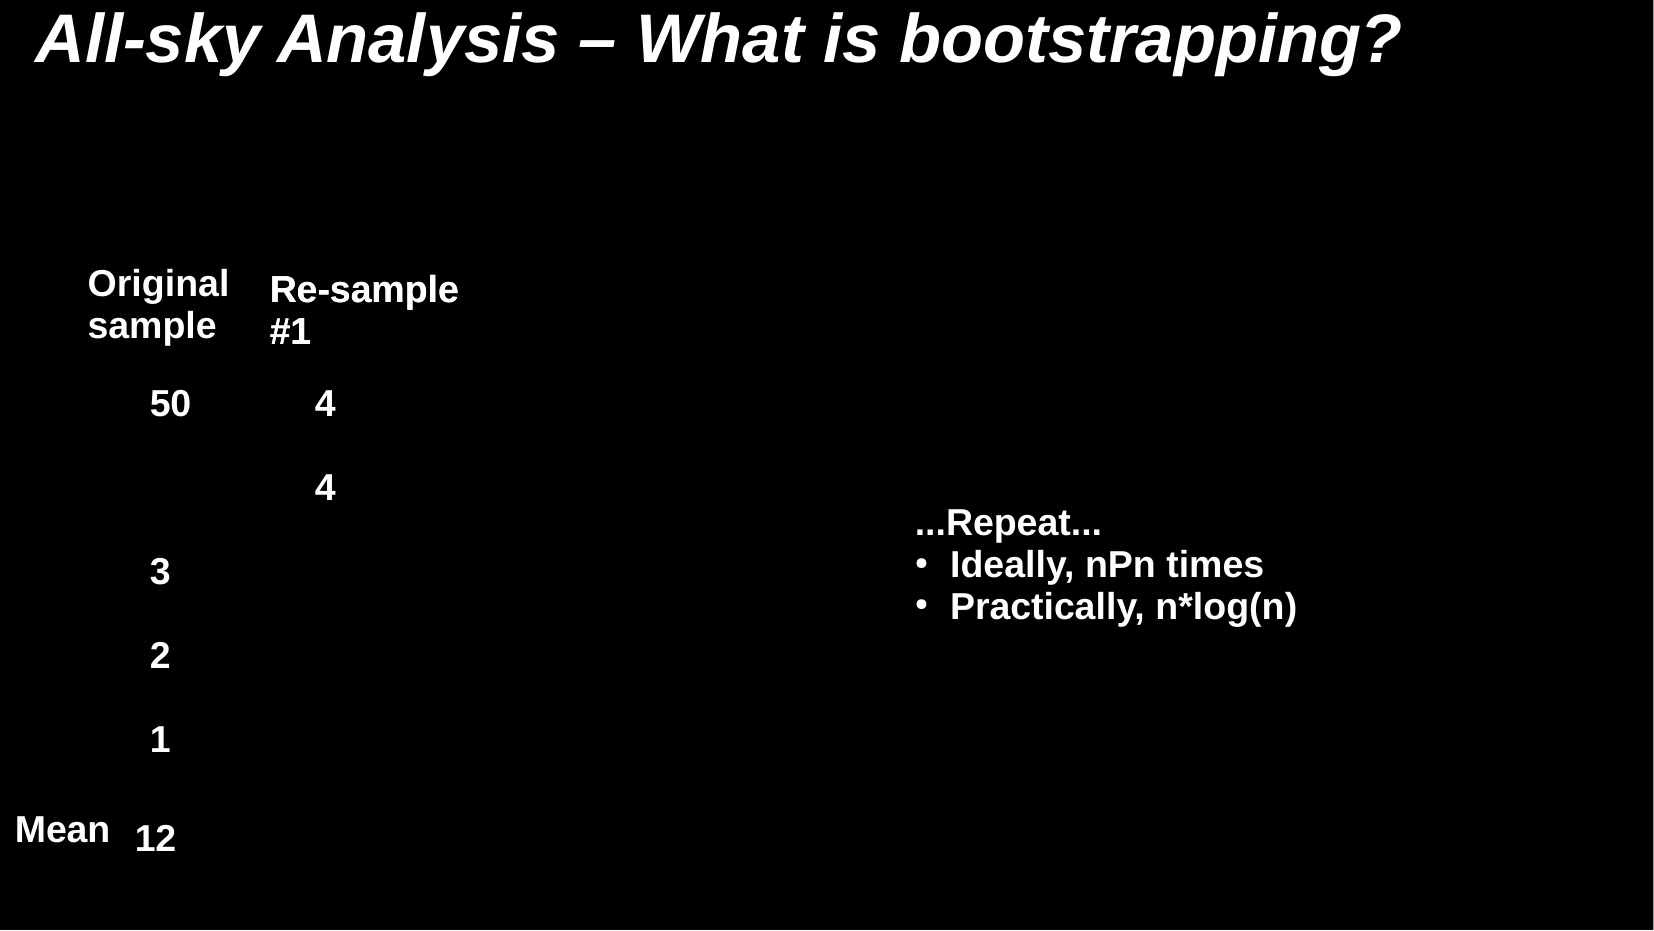

All-sky Analysis – What is bootstrapping?
Original
sample
Re-sample
#1
Re-sample
#1
50
3
2
1
4
4
...Repeat...
Ideally, nPn times
Practically, n*log(n)
Mean
12